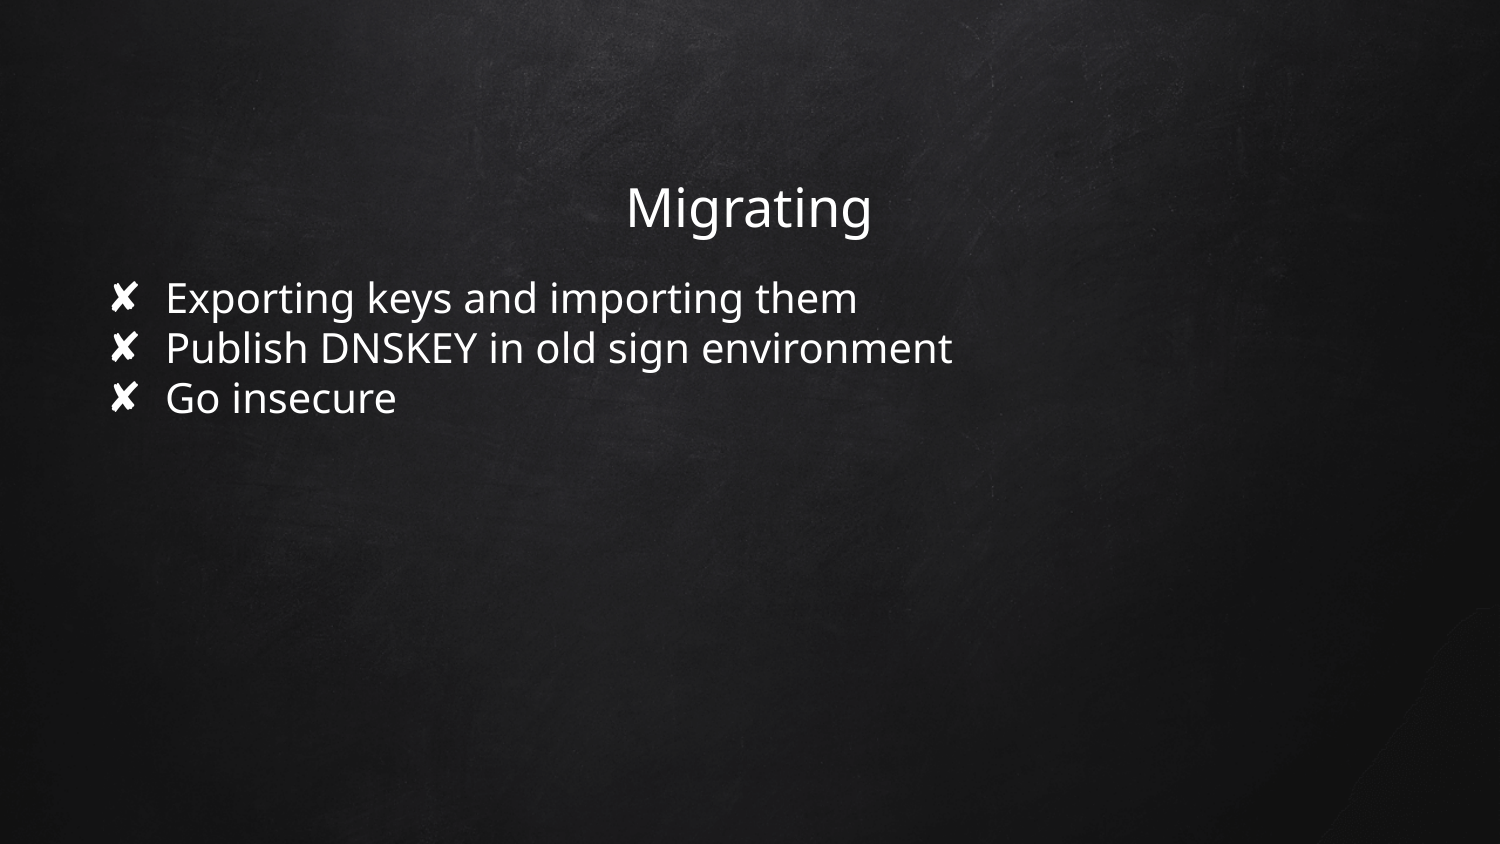

# Migrating
Exporting keys and importing them
Publish DNSKEY in old sign environment
Go insecure